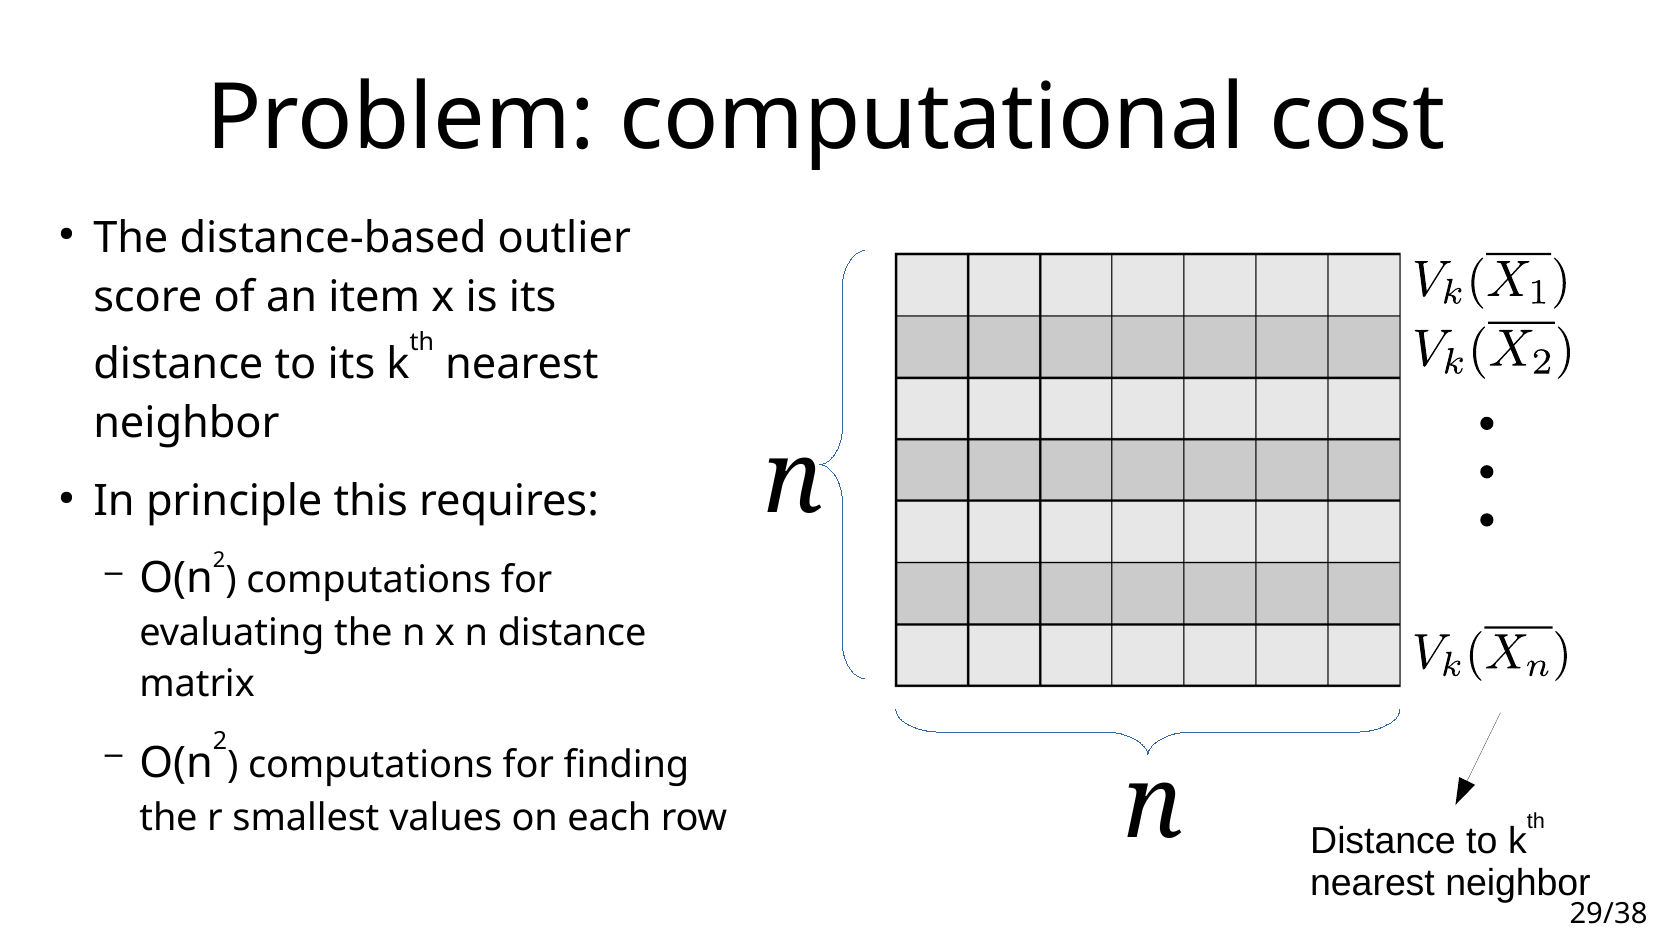

# Problem: computational cost
The distance-based outlier score of an item x is its distance to its kth nearest neighbor
In principle this requires:
O(n2) computations for evaluating the n x n distance matrix
O(n2) computations for finding the r smallest values on each row
n
n
Distance to kth nearest neighbor
29